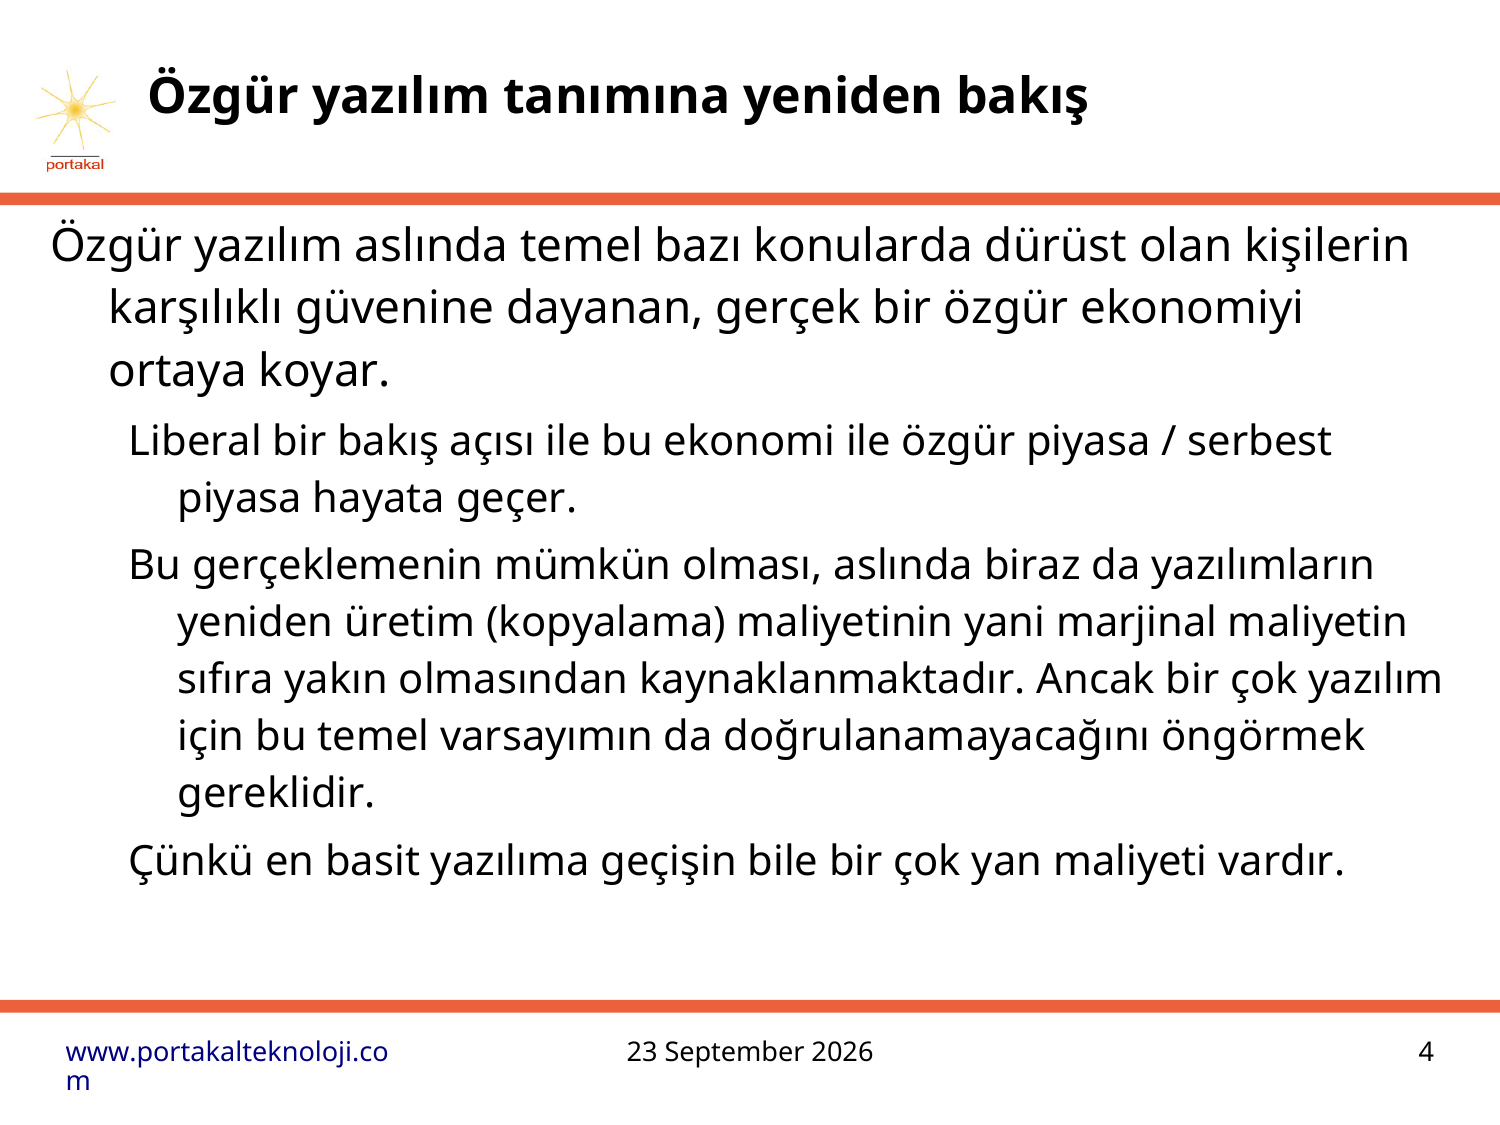

# Özgür yazılım tanımına yeniden bakış
Özgür yazılım aslında temel bazı konularda dürüst olan kişilerin karşılıklı güvenine dayanan, gerçek bir özgür ekonomiyi ortaya koyar.
Liberal bir bakış açısı ile bu ekonomi ile özgür piyasa / serbest piyasa hayata geçer.
Bu gerçeklemenin mümkün olması, aslında biraz da yazılımların yeniden üretim (kopyalama) maliyetinin yani marjinal maliyetin sıfıra yakın olmasından kaynaklanmaktadır. Ancak bir çok yazılım için bu temel varsayımın da doğrulanamayacağını öngörmek gereklidir.
Çünkü en basit yazılıma geçişin bile bir çok yan maliyeti vardır.